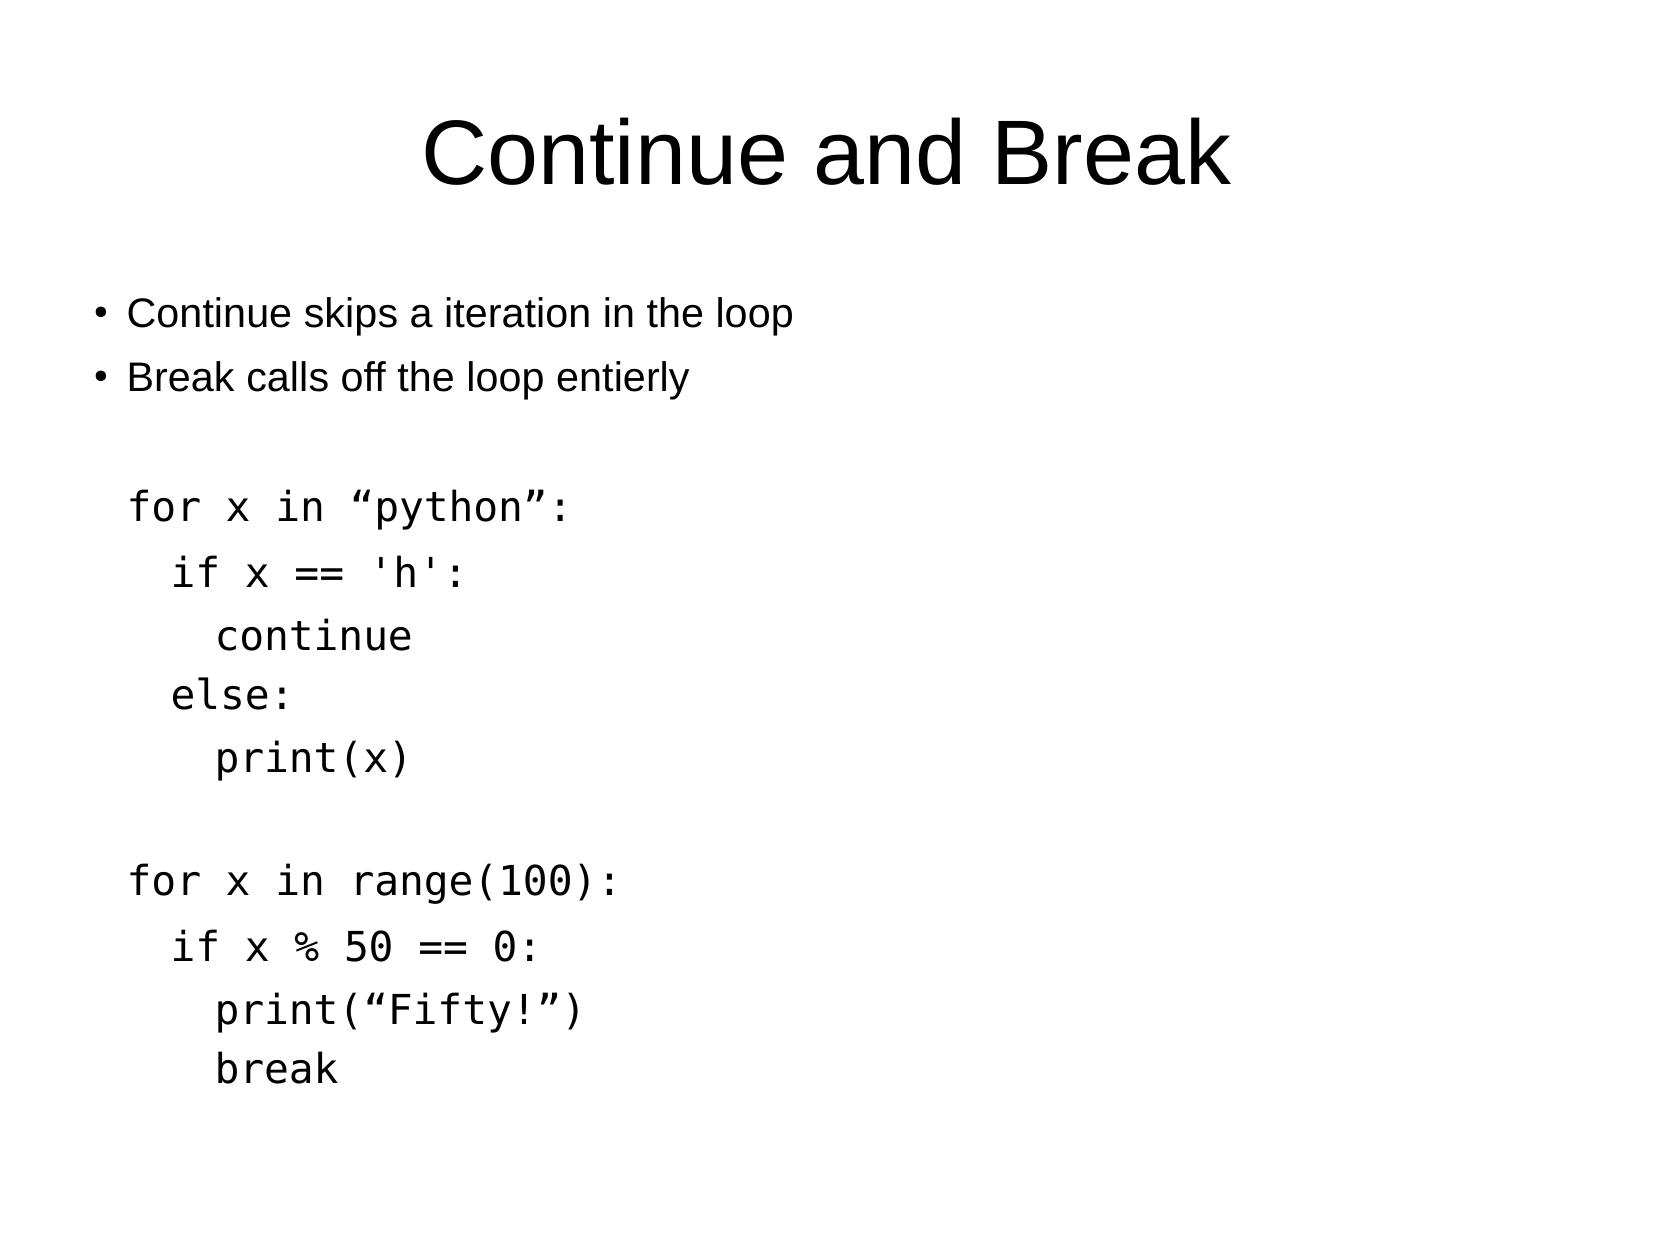

# Continue and Break
Continue skips a iteration in the loop
Break calls off the loop entierly
for x in “python”:
if x == 'h':
continue
else:
print(x)
for x in range(100):
if x % 50 == 0:
print(“Fifty!”)
break